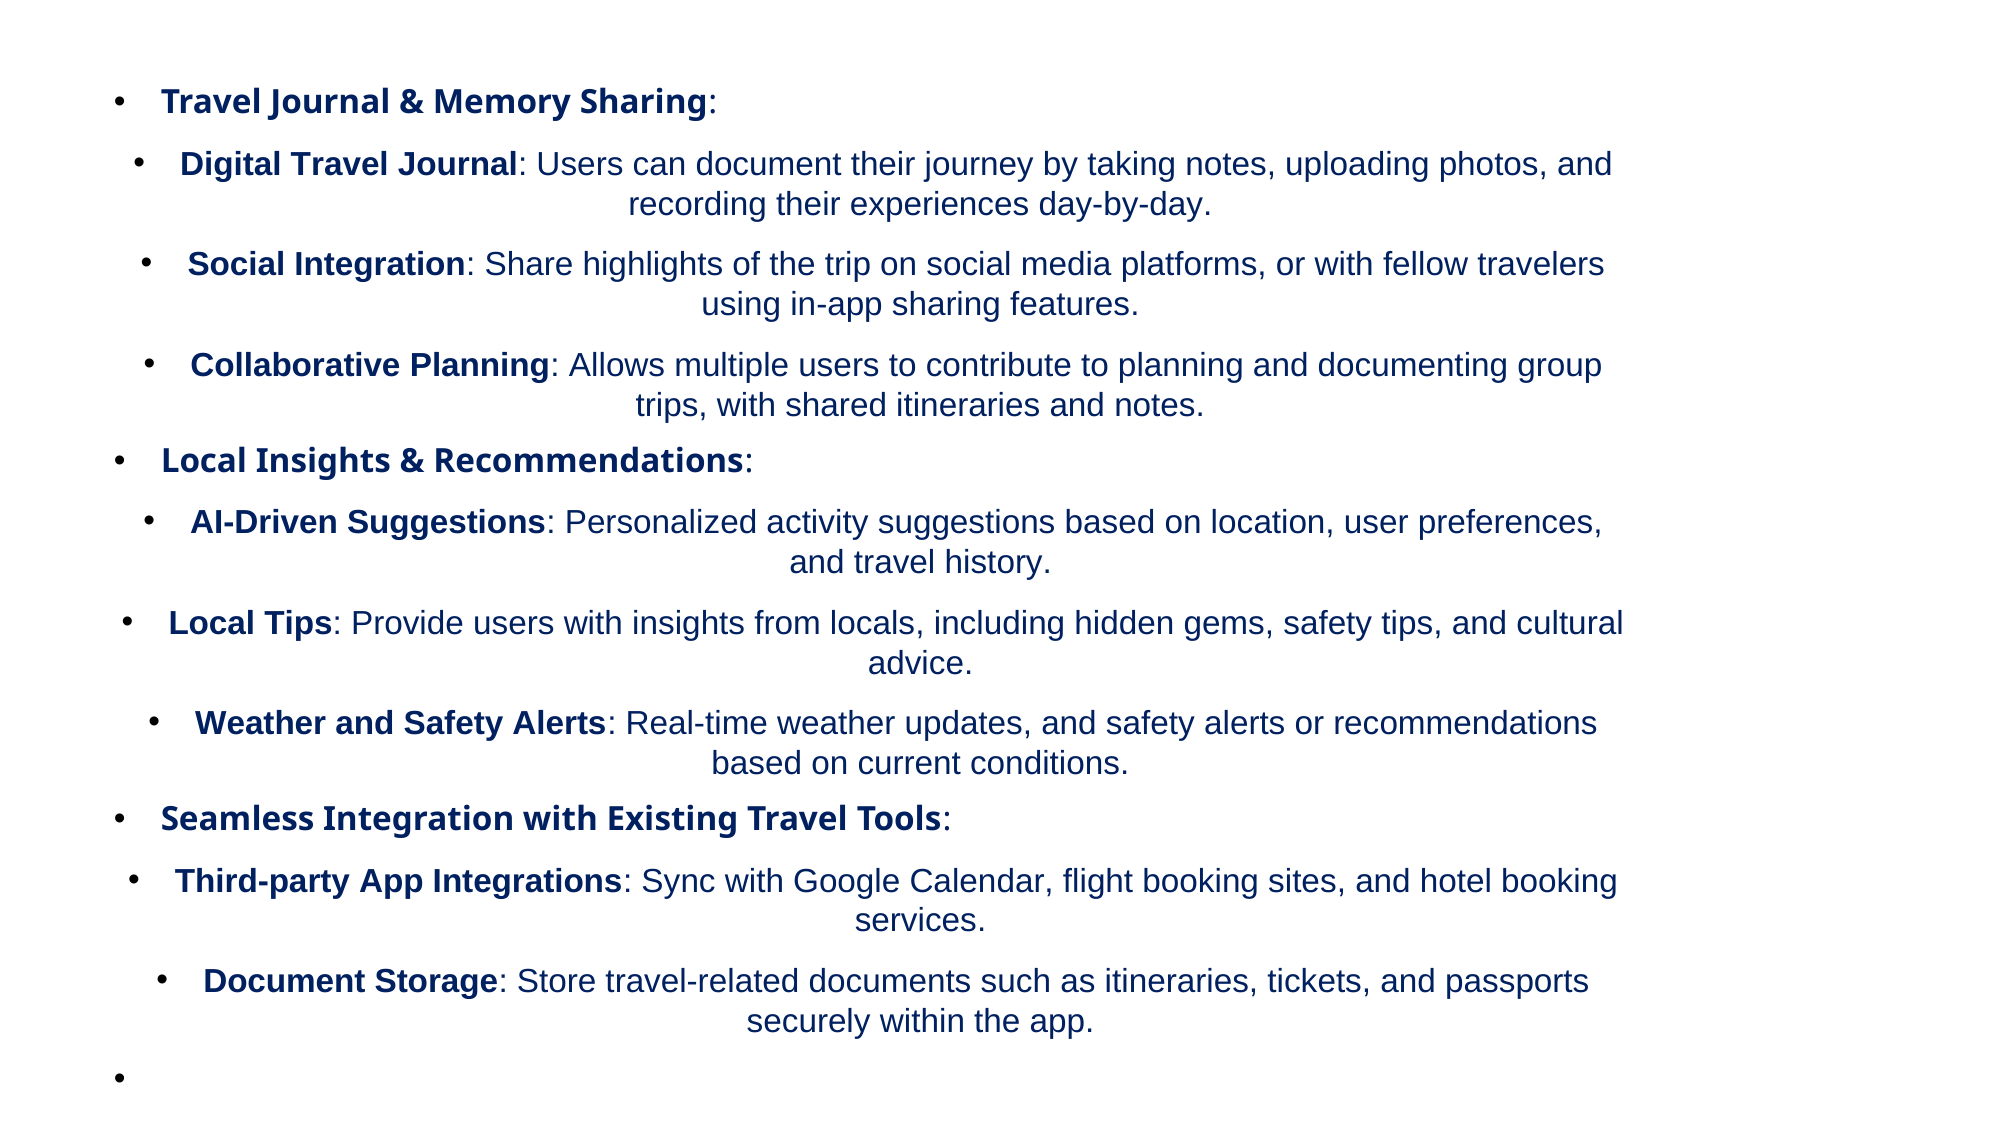

# Travel Journal & Memory Sharing:
Digital Travel Journal: Users can document their journey by taking notes, uploading photos, and recording their experiences day-by-day.
Social Integration: Share highlights of the trip on social media platforms, or with fellow travelers using in-app sharing features.
Collaborative Planning: Allows multiple users to contribute to planning and documenting group trips, with shared itineraries and notes.
Local Insights & Recommendations:
AI-Driven Suggestions: Personalized activity suggestions based on location, user preferences, and travel history.
Local Tips: Provide users with insights from locals, including hidden gems, safety tips, and cultural advice.
Weather and Safety Alerts: Real-time weather updates, and safety alerts or recommendations based on current conditions.
Seamless Integration with Existing Travel Tools:
Third-party App Integrations: Sync with Google Calendar, flight booking sites, and hotel booking services.
Document Storage: Store travel-related documents such as itineraries, tickets, and passports securely within the app.